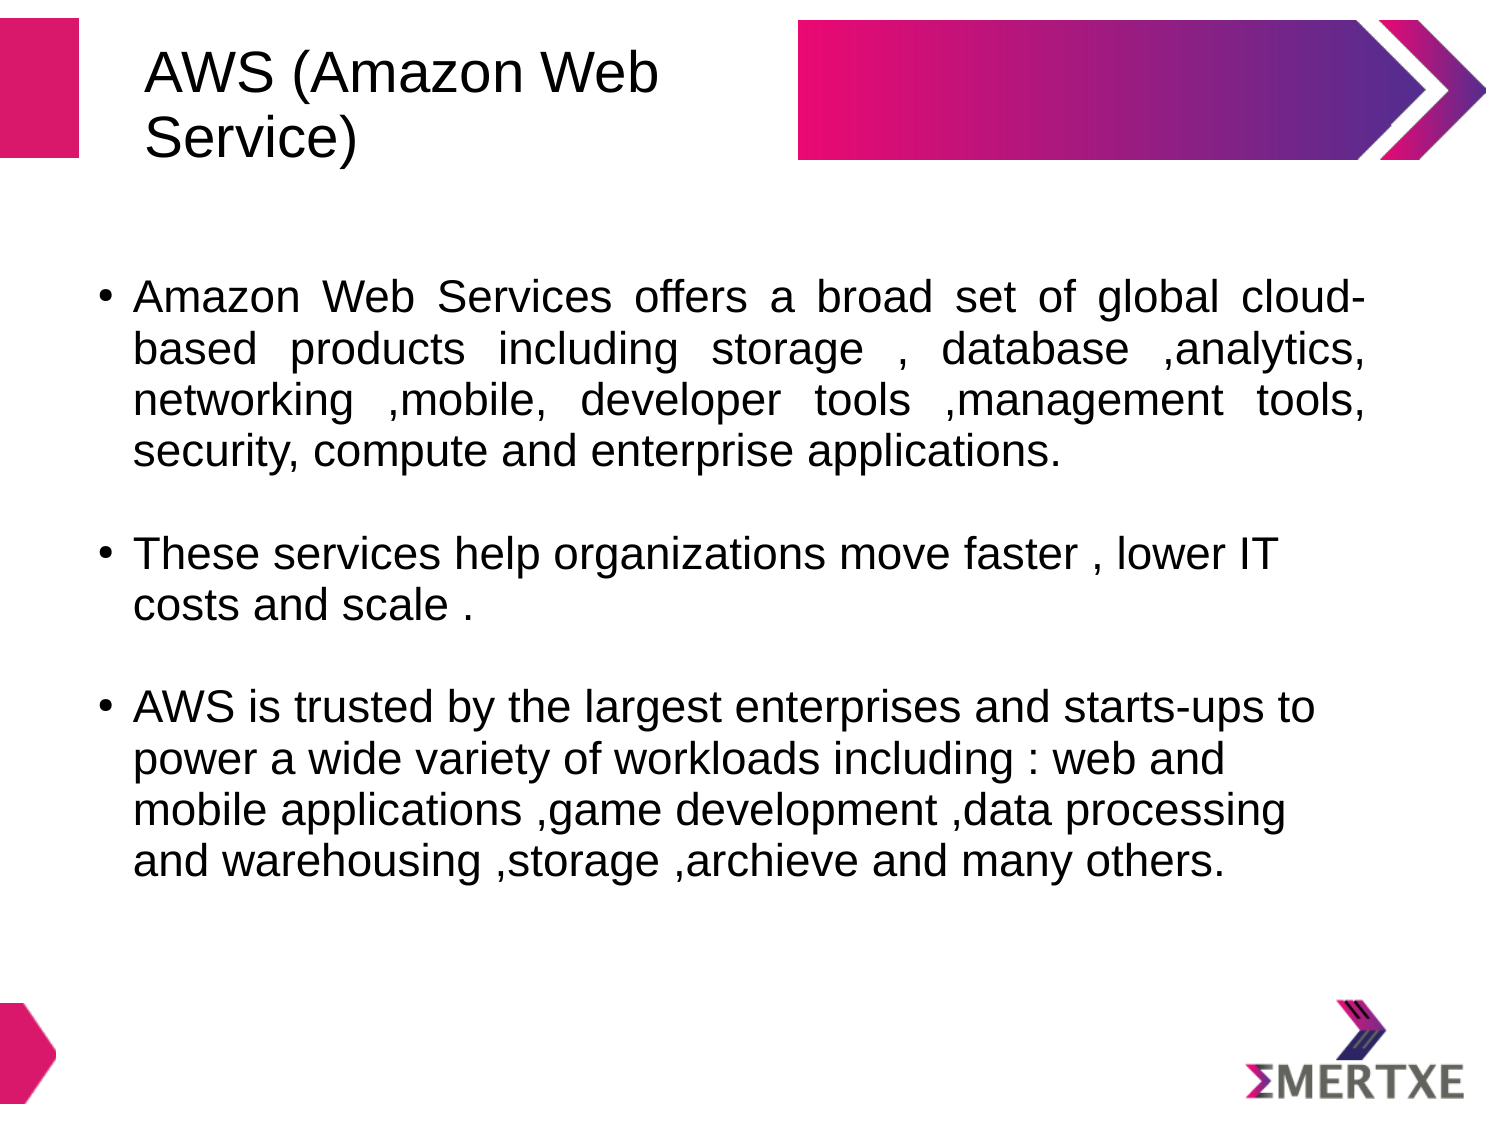

AWS (Amazon Web Service)
Amazon Web Services offers a broad set of global cloud-based products including storage , database ,analytics, networking ,mobile, developer tools ,management tools, security, compute and enterprise applications.
These services help organizations move faster , lower IT costs and scale .
AWS is trusted by the largest enterprises and starts-ups to power a wide variety of workloads including : web and mobile applications ,game development ,data processing and warehousing ,storage ,archieve and many others.